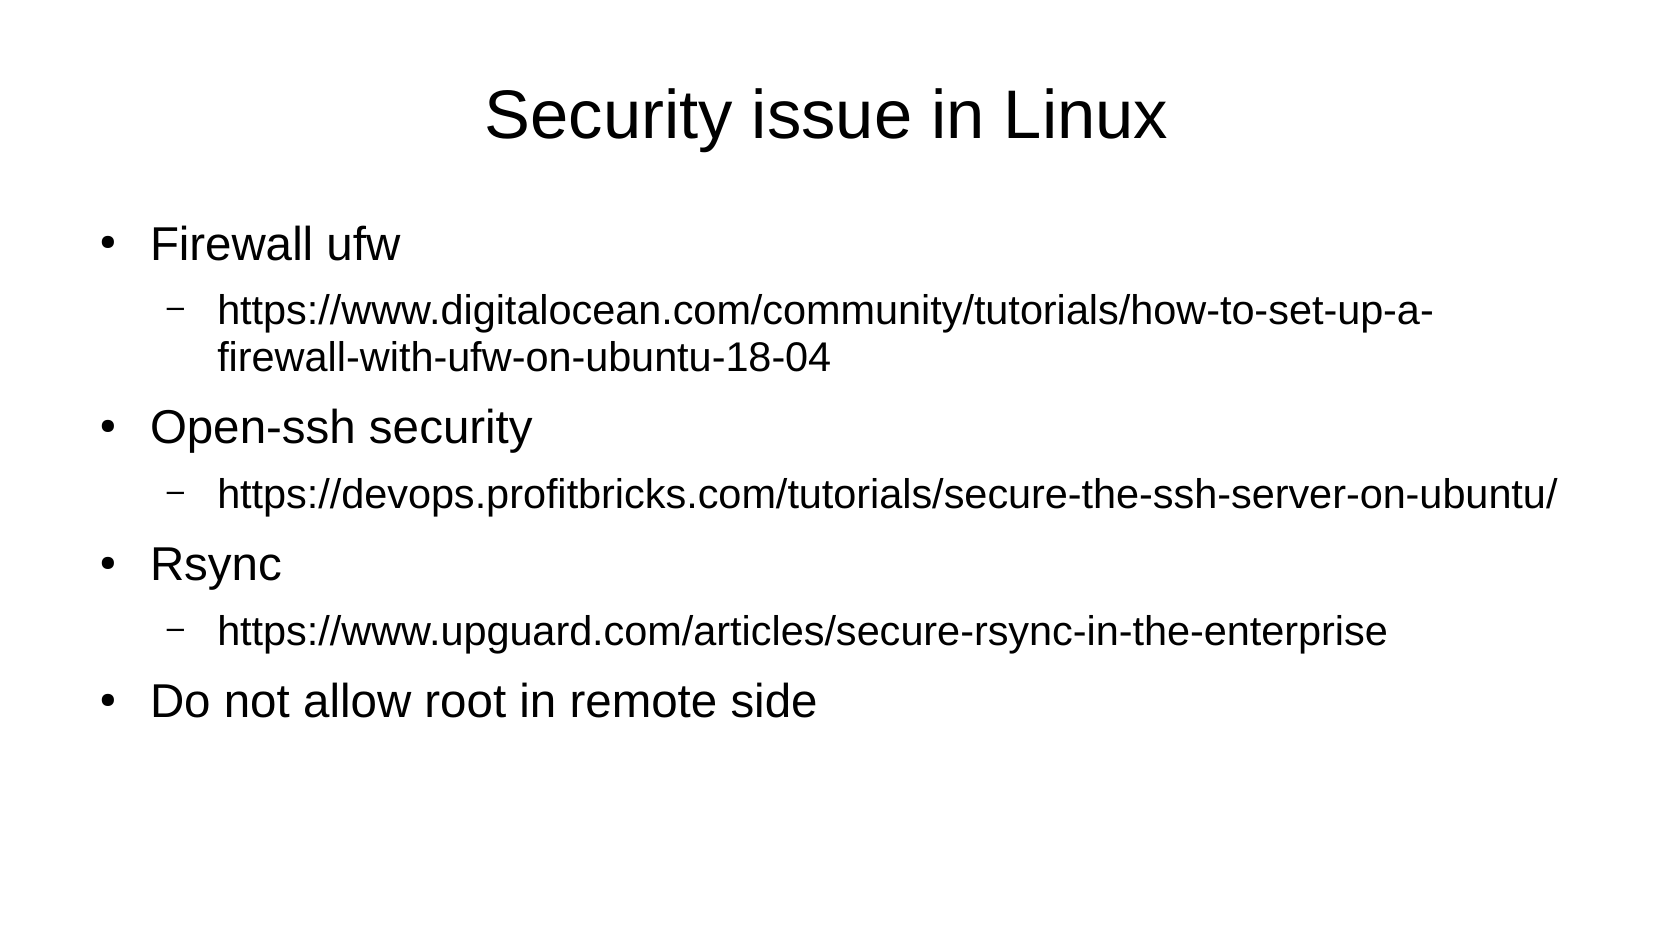

# Security issue in Linux
Firewall ufw
https://www.digitalocean.com/community/tutorials/how-to-set-up-a-firewall-with-ufw-on-ubuntu-18-04
Open-ssh security
https://devops.profitbricks.com/tutorials/secure-the-ssh-server-on-ubuntu/
Rsync
https://www.upguard.com/articles/secure-rsync-in-the-enterprise
Do not allow root in remote side